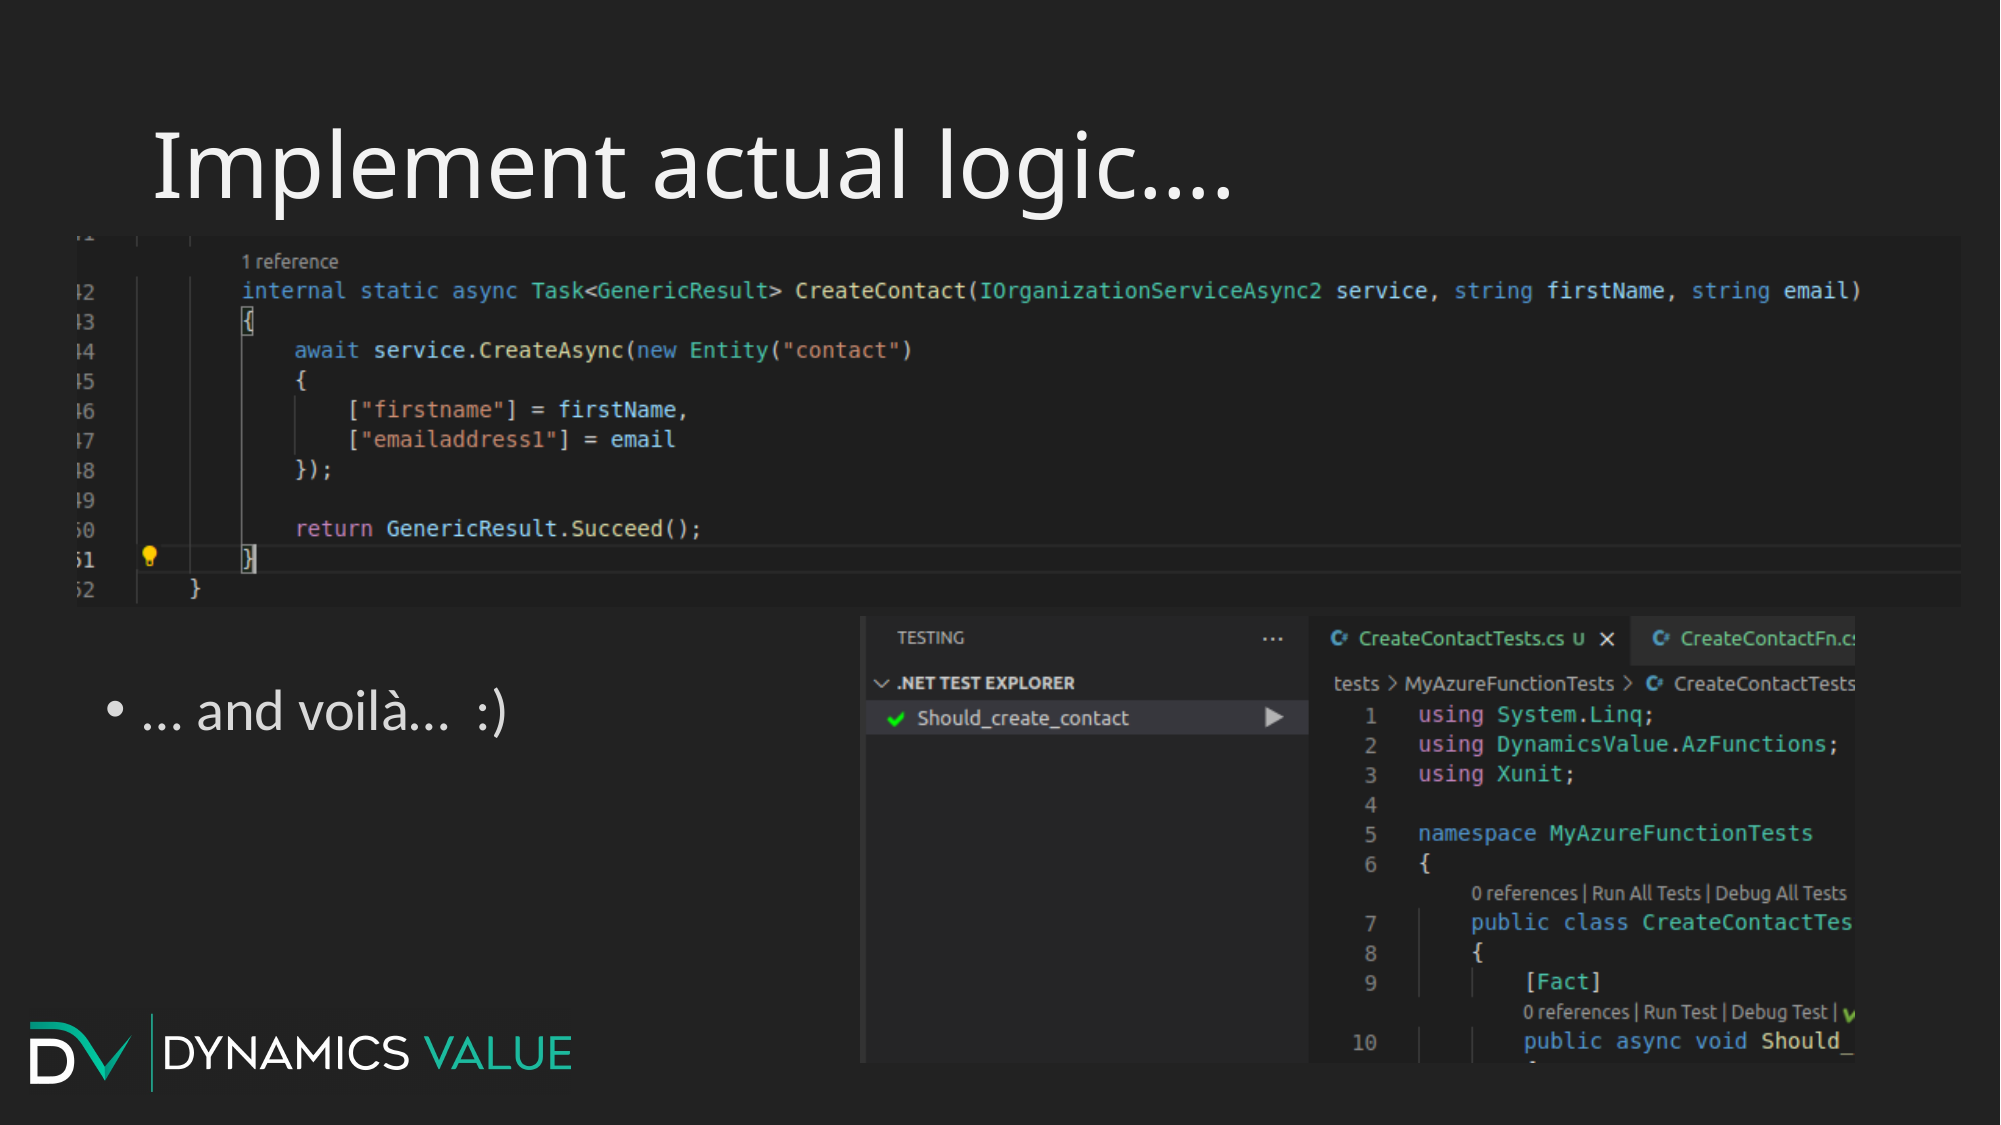

Implement actual logic….
… and voilà… :)